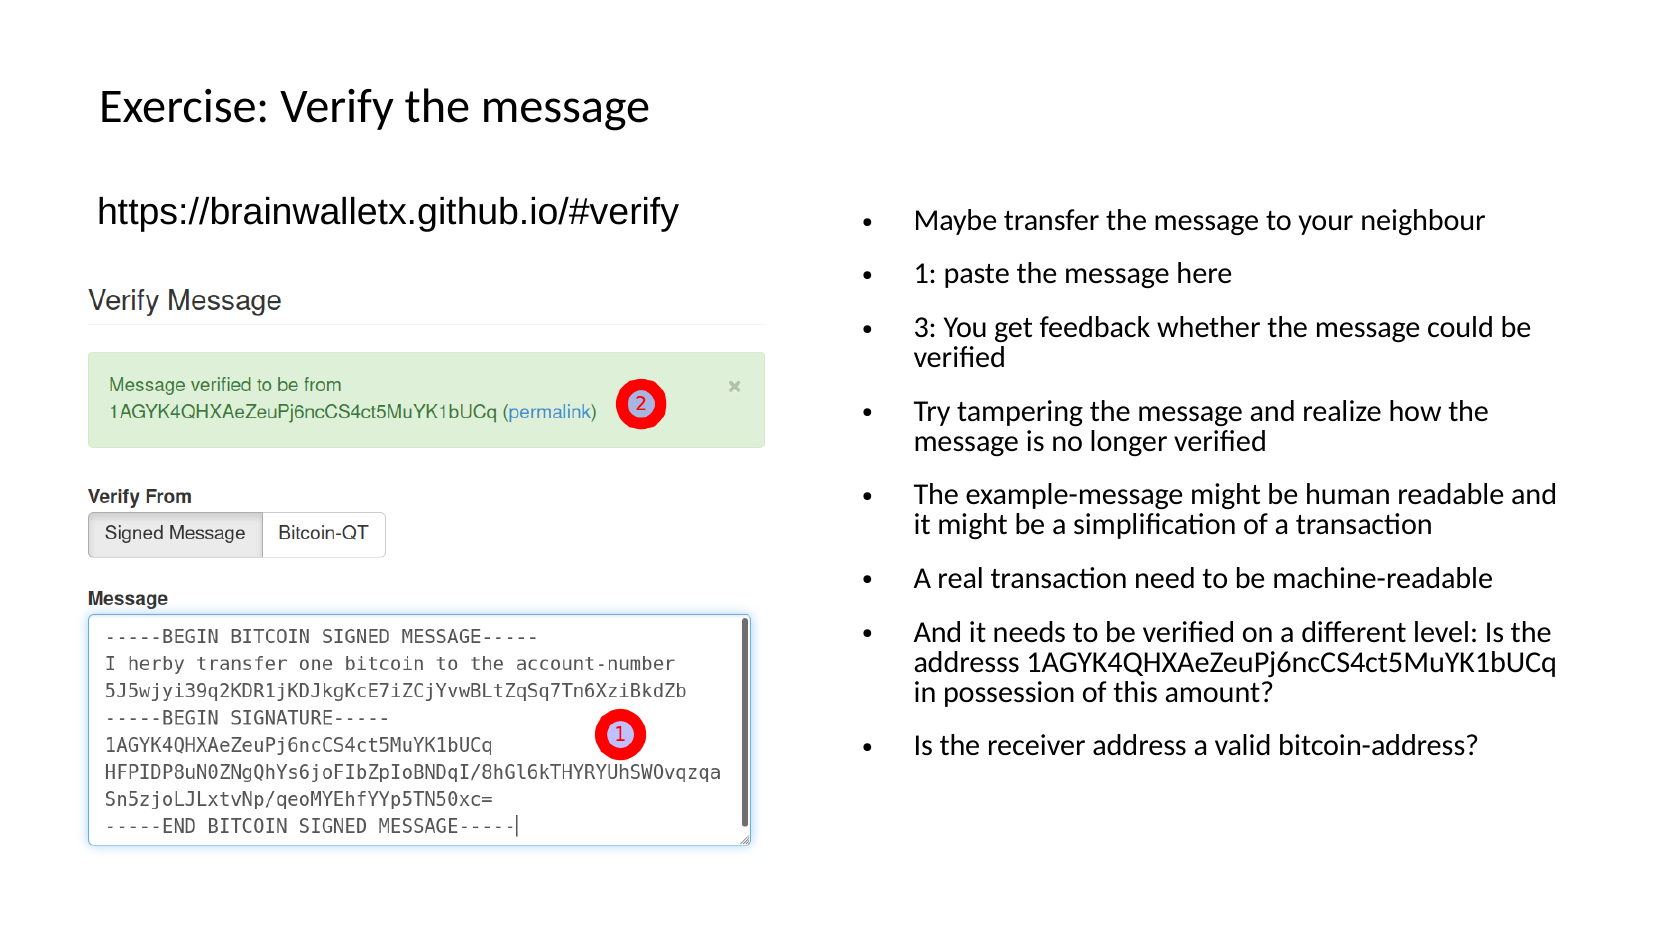

# Exercise: Verify the message
https://brainwalletx.github.io/#verify
Maybe transfer the message to your neighbour
1: paste the message here
3: You get feedback whether the message could be verified
Try tampering the message and realize how the message is no longer verified
The example-message might be human readable and it might be a simplification of a transaction
A real transaction need to be machine-readable
And it needs to be verified on a different level: Is the addresss 1AGYK4QHXAeZeuPj6ncCS4ct5MuYK1bUCq in possession of this amount?
Is the receiver address a valid bitcoin-address?